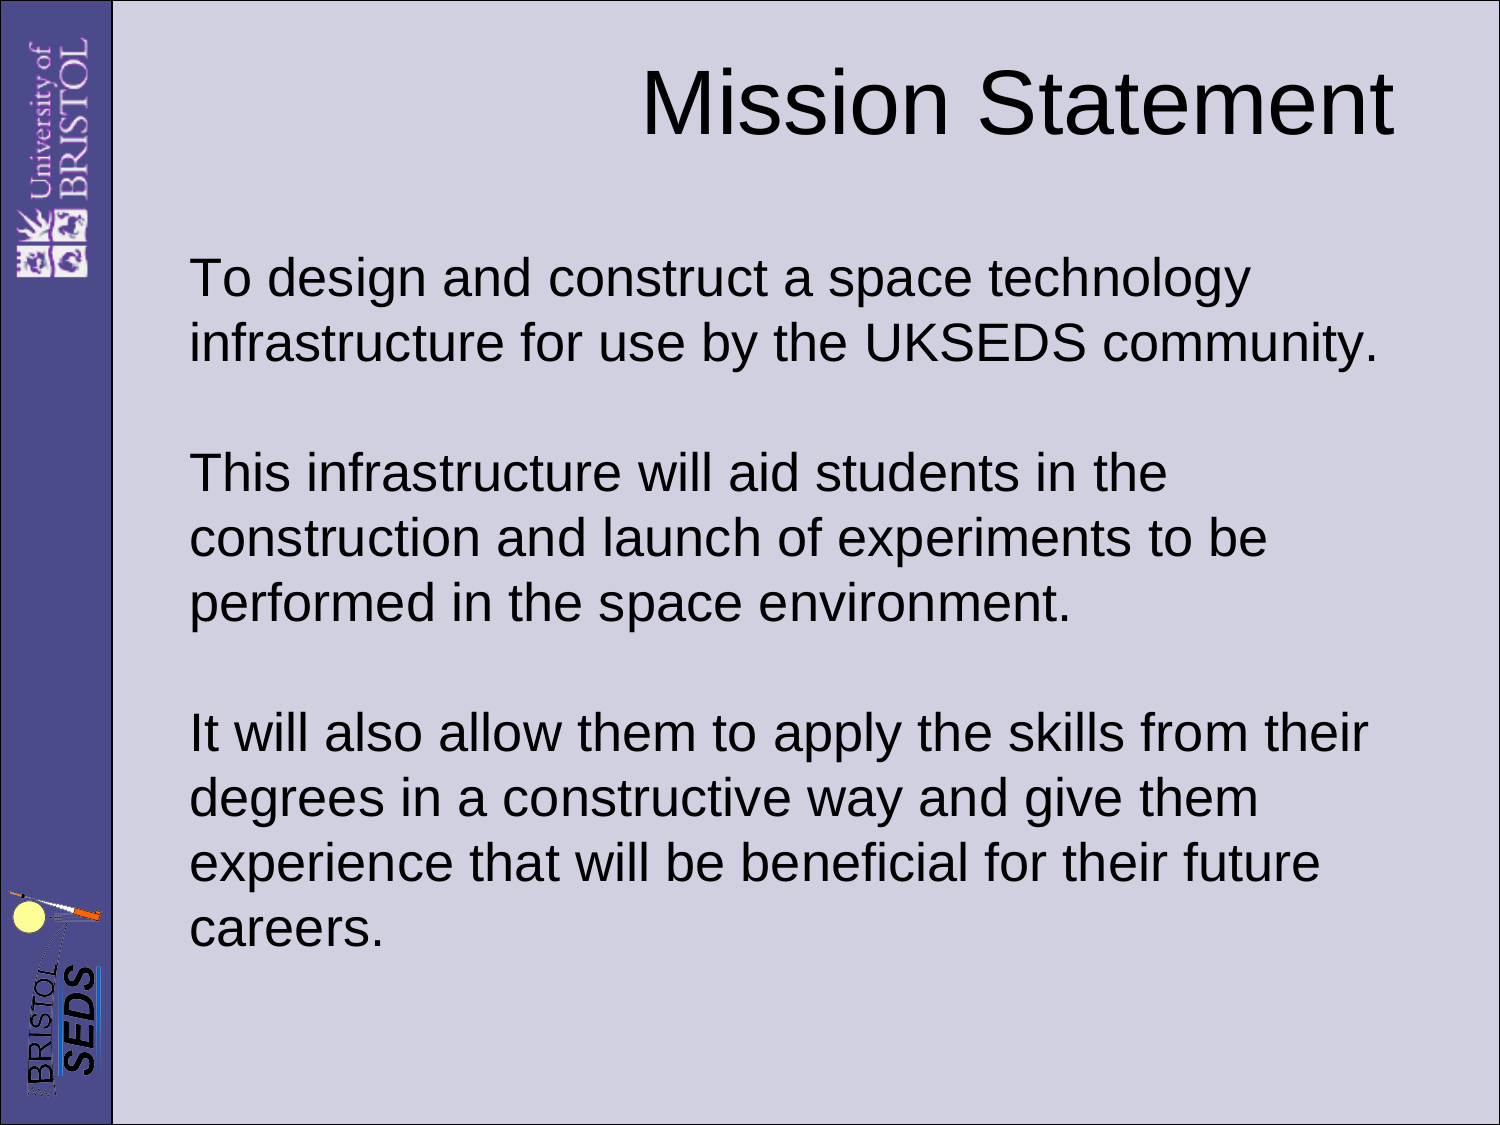

Mission Statement
 To design and construct a space technology
 infrastructure for use by the UKSEDS community.
 This infrastructure will aid students in the
 construction and launch of experiments to be
 performed in the space environment.
 It will also allow them to apply the skills from their
 degrees in a constructive way and give them
 experience that will be beneficial for their future
 careers.